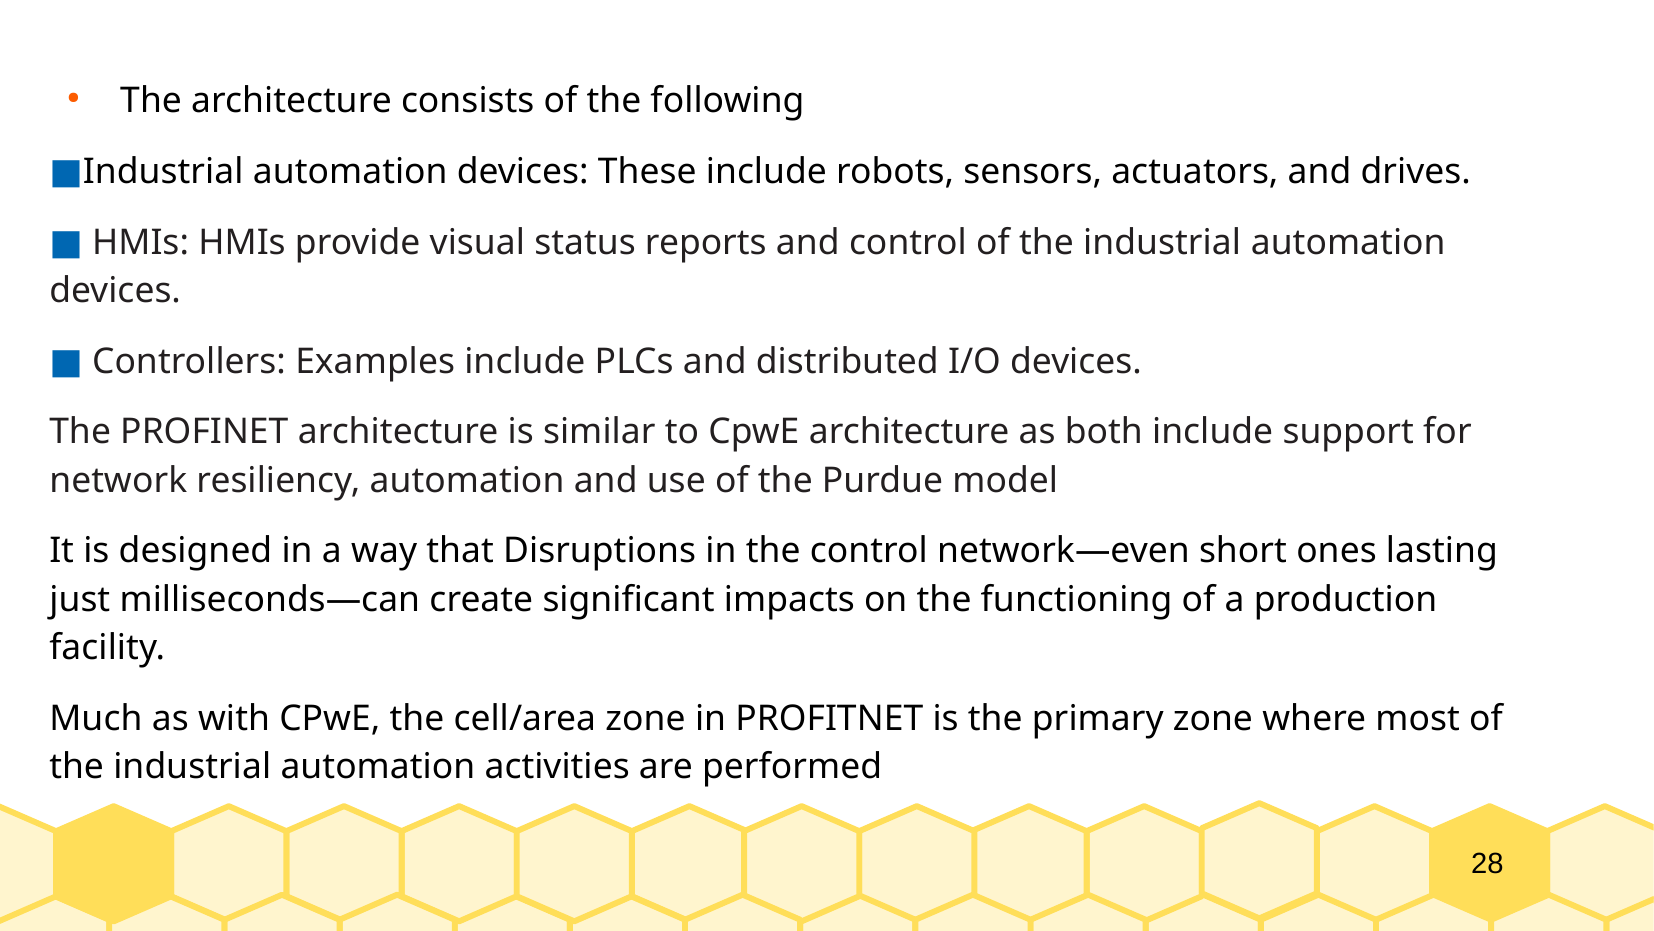

# The architecture consists of the following
■Industrial automation devices: These include robots, sensors, actuators, and drives.
■ HMIs: HMIs provide visual status reports and control of the industrial automation devices.
■ Controllers: Examples include PLCs and distributed I/O devices.
The PROFINET architecture is similar to CpwE architecture as both include support for network resiliency, automation and use of the Purdue model
It is designed in a way that Disruptions in the control network—even short ones lasting just milliseconds—can create significant impacts on the functioning of a production facility.
Much as with CPwE, the cell/area zone in PROFITNET is the primary zone where most of the industrial automation activities are performed